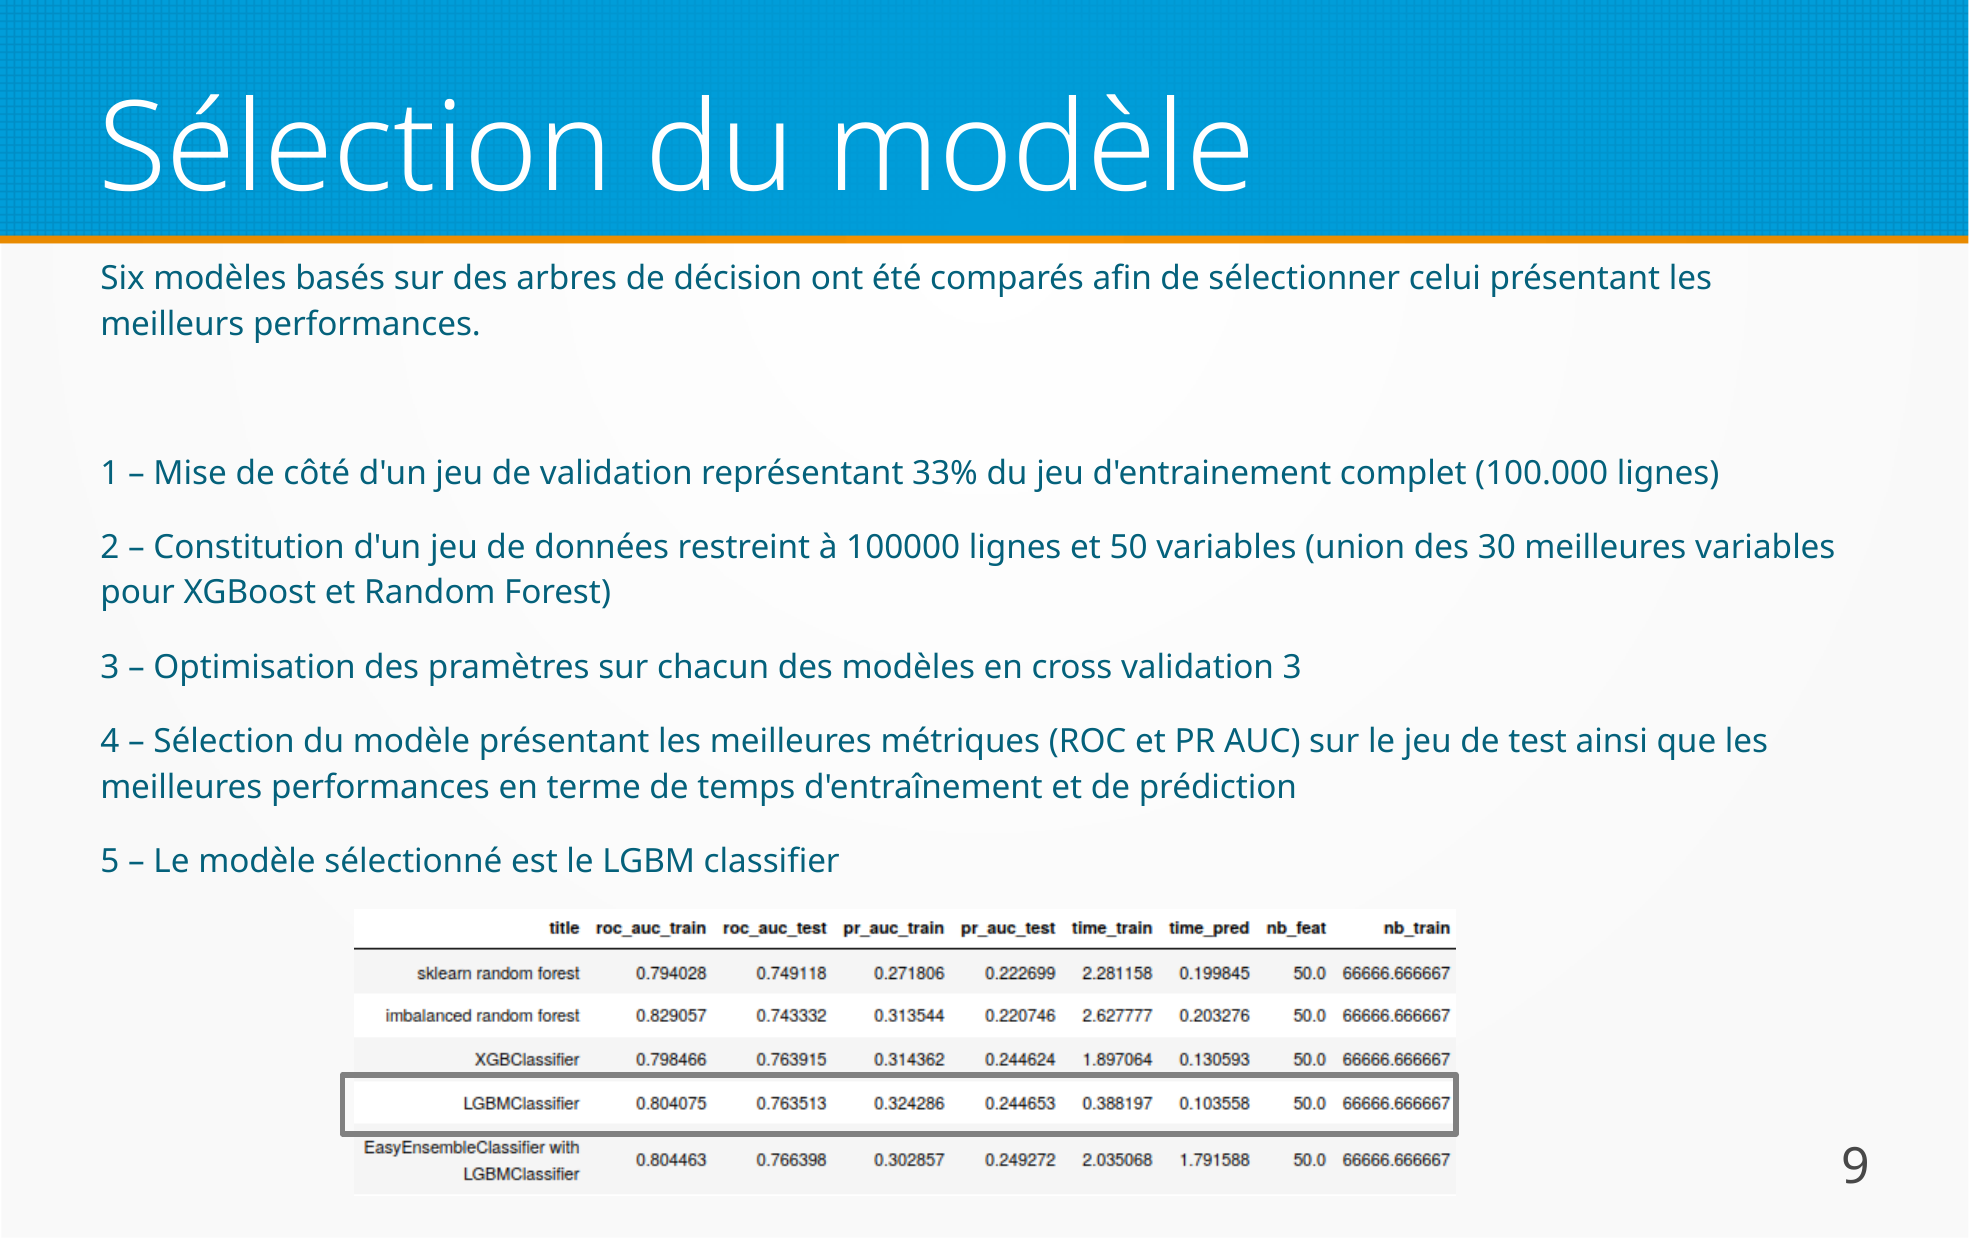

# Sélection du modèle
Six modèles basés sur des arbres de décision ont été comparés afin de sélectionner celui présentant les meilleurs performances.
1 – Mise de côté d'un jeu de validation représentant 33% du jeu d'entrainement complet (100.000 lignes)
2 – Constitution d'un jeu de données restreint à 100000 lignes et 50 variables (union des 30 meilleures variables pour XGBoost et Random Forest)
3 – Optimisation des pramètres sur chacun des modèles en cross validation 3
4 – Sélection du modèle présentant les meilleures métriques (ROC et PR AUC) sur le jeu de test ainsi que les meilleures performances en terme de temps d'entraînement et de prédiction
5 – Le modèle sélectionné est le LGBM classifier
9